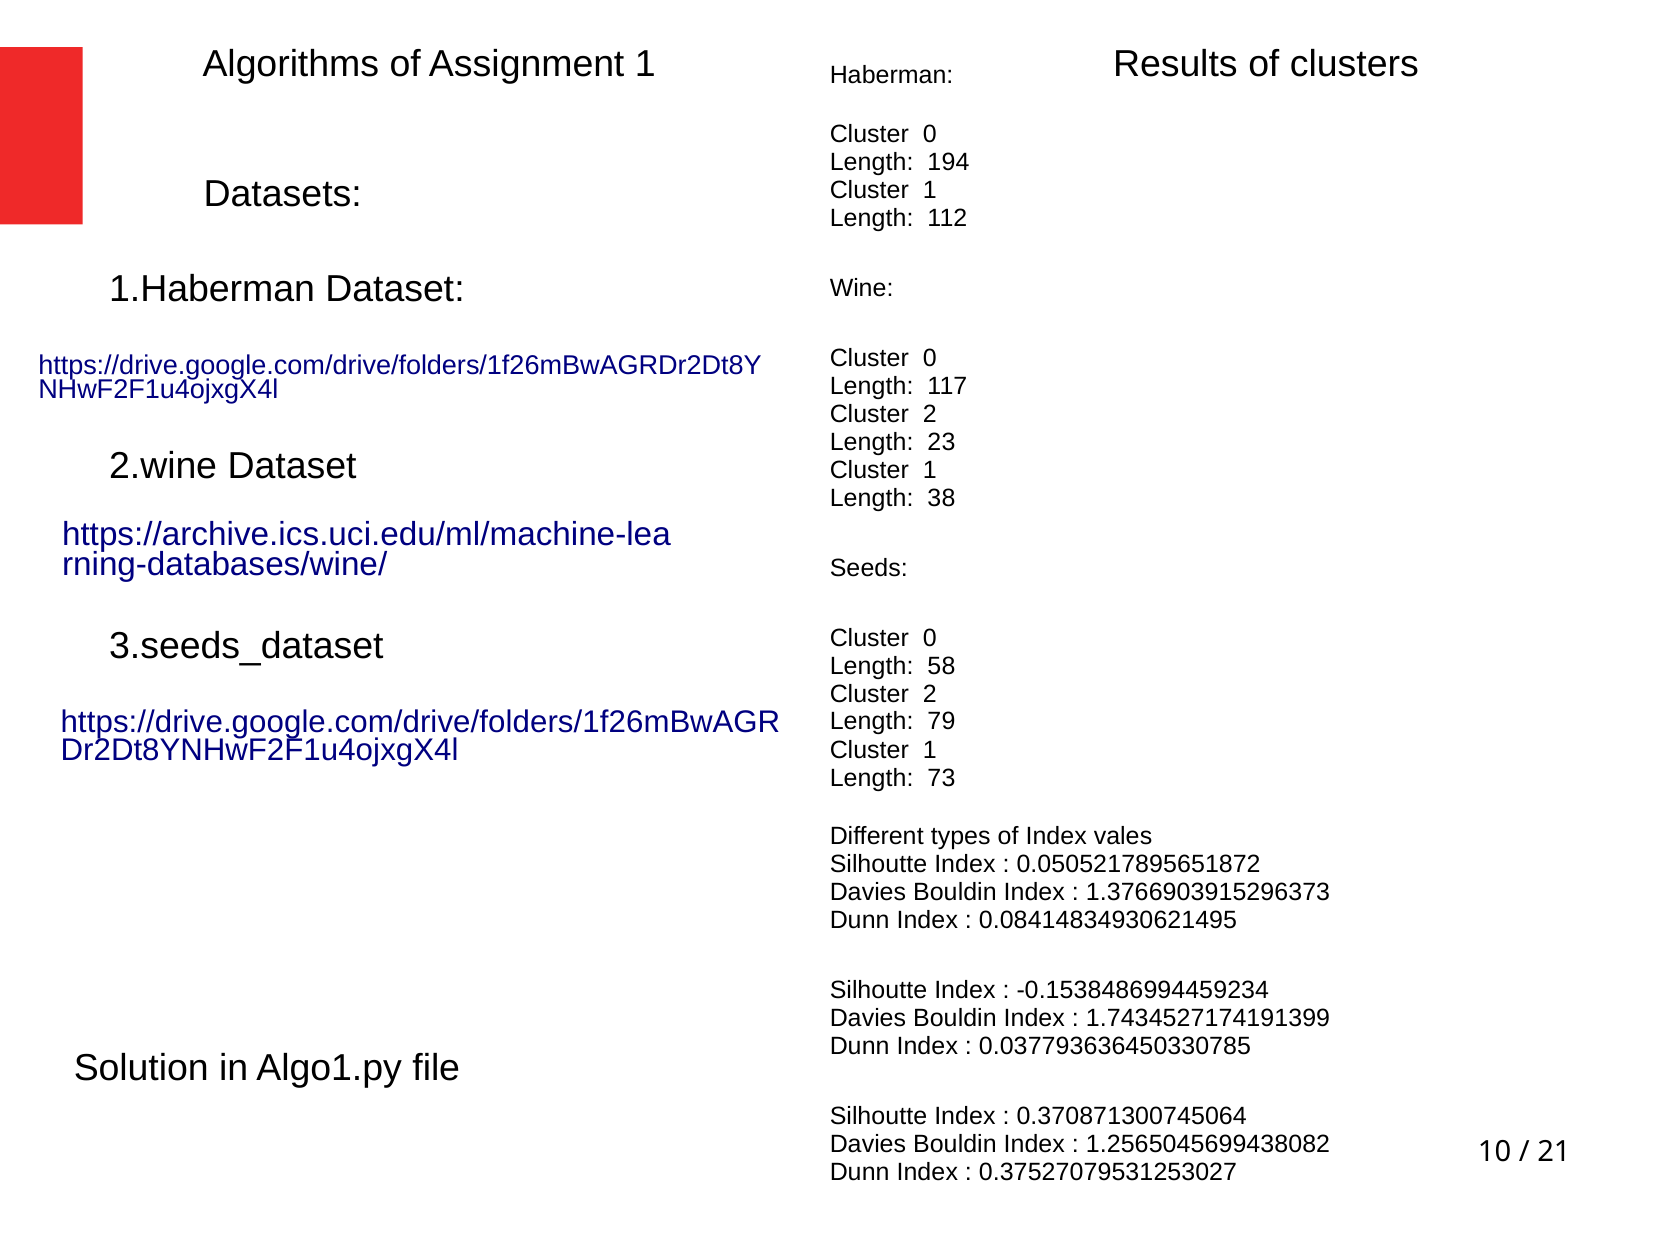

Algorithms of Assignment 1
Results of clusters
Haberman:
Cluster 0
Length: 194
Cluster 1
Length: 112
Wine:
Cluster 0
Length: 117
Cluster 2
Length: 23
Cluster 1
Length: 38
Seeds:
Cluster 0
Length: 58
Cluster 2
Length: 79
Cluster 1
Length: 73
Different types of Index vales
Silhoutte Index : 0.0505217895651872
Davies Bouldin Index : 1.3766903915296373
Dunn Index : 0.08414834930621495
Silhoutte Index : -0.1538486994459234
Davies Bouldin Index : 1.7434527174191399
Dunn Index : 0.037793636450330785
Silhoutte Index : 0.370871300745064
Davies Bouldin Index : 1.2565045699438082
Dunn Index : 0.37527079531253027
Datasets:
1.Haberman Dataset:
https://drive.google.com/drive/folders/1f26mBwAGRDr2Dt8YNHwF2F1u4ojxgX4l
2.wine Dataset
https://archive.ics.uci.edu/ml/machine-learning-databases/wine/
3.seeds_dataset
https://drive.google.com/drive/folders/1f26mBwAGRDr2Dt8YNHwF2F1u4ojxgX4l
Solution in Algo1.py file
10